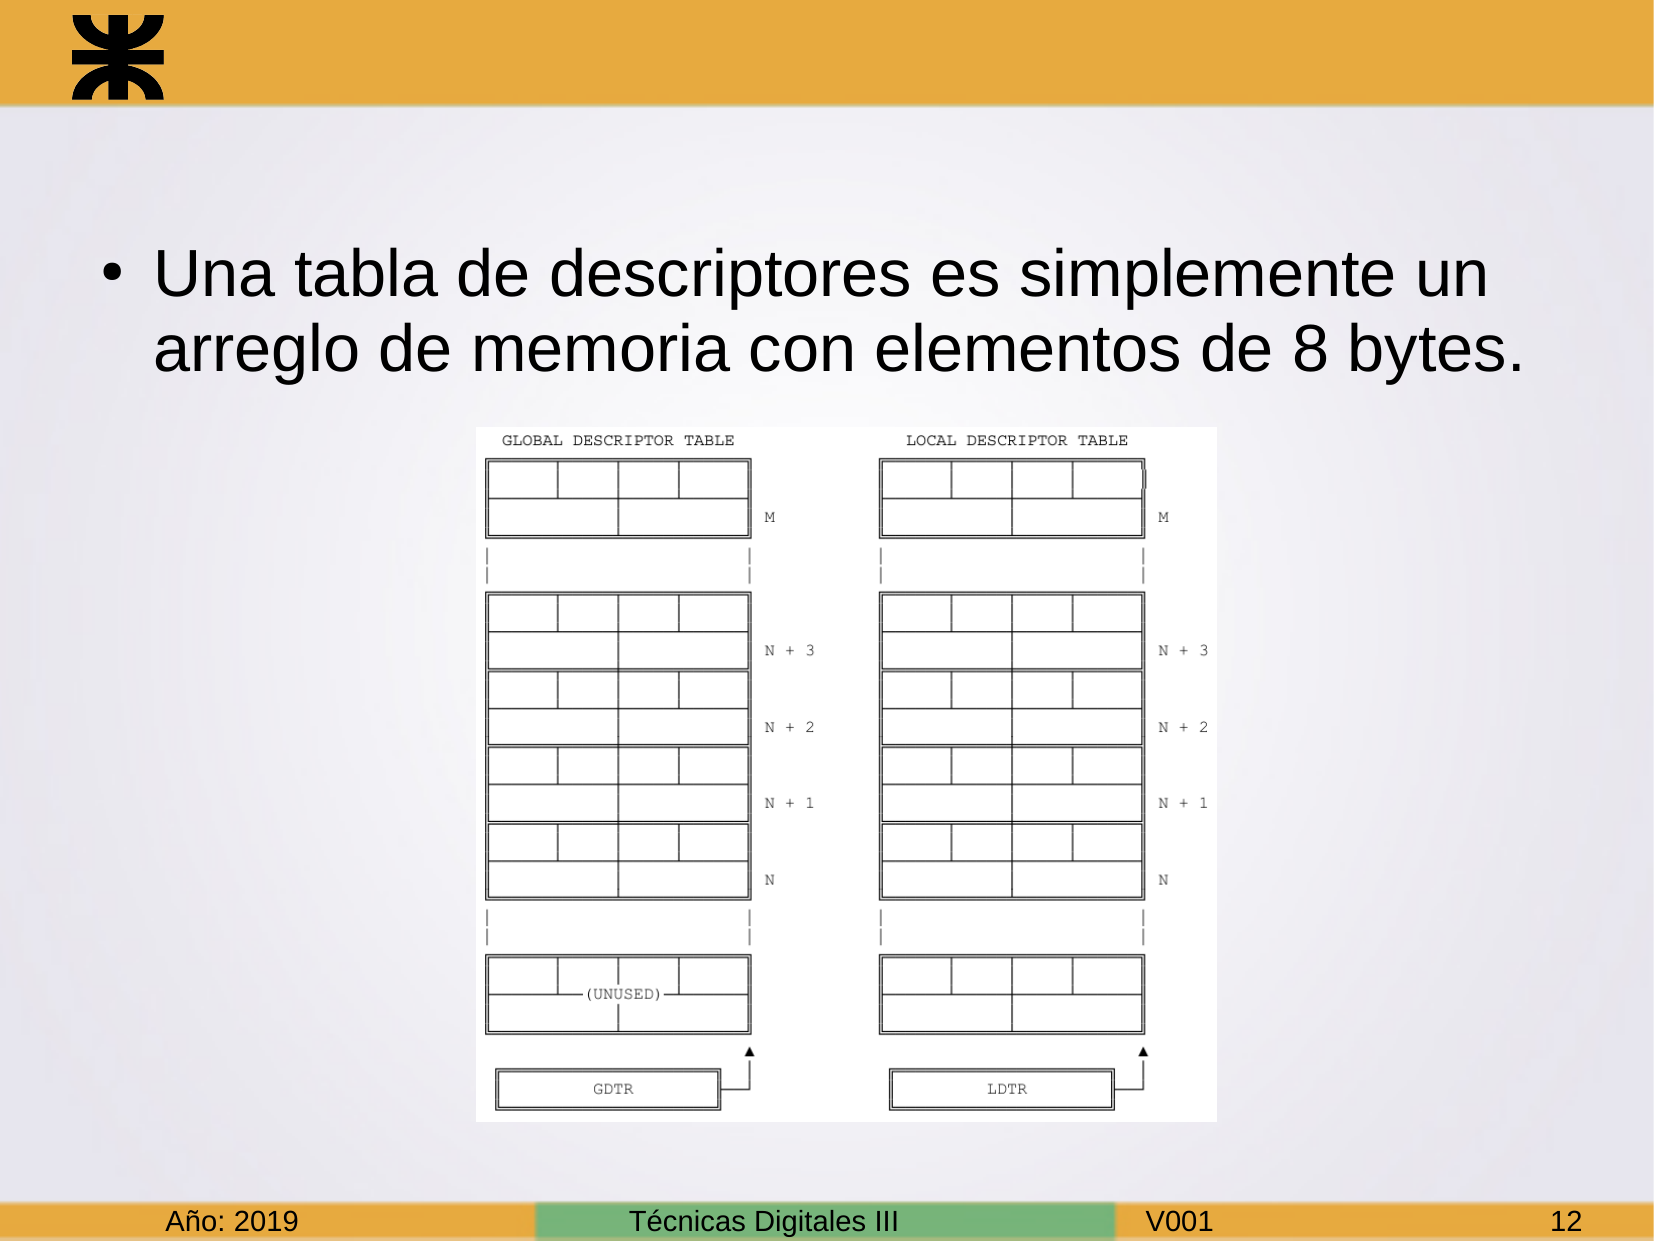

#
Una tabla de descriptores es simplemente un arreglo de memoria con elementos de 8 bytes.
2013
Técnicas Digitales III
12